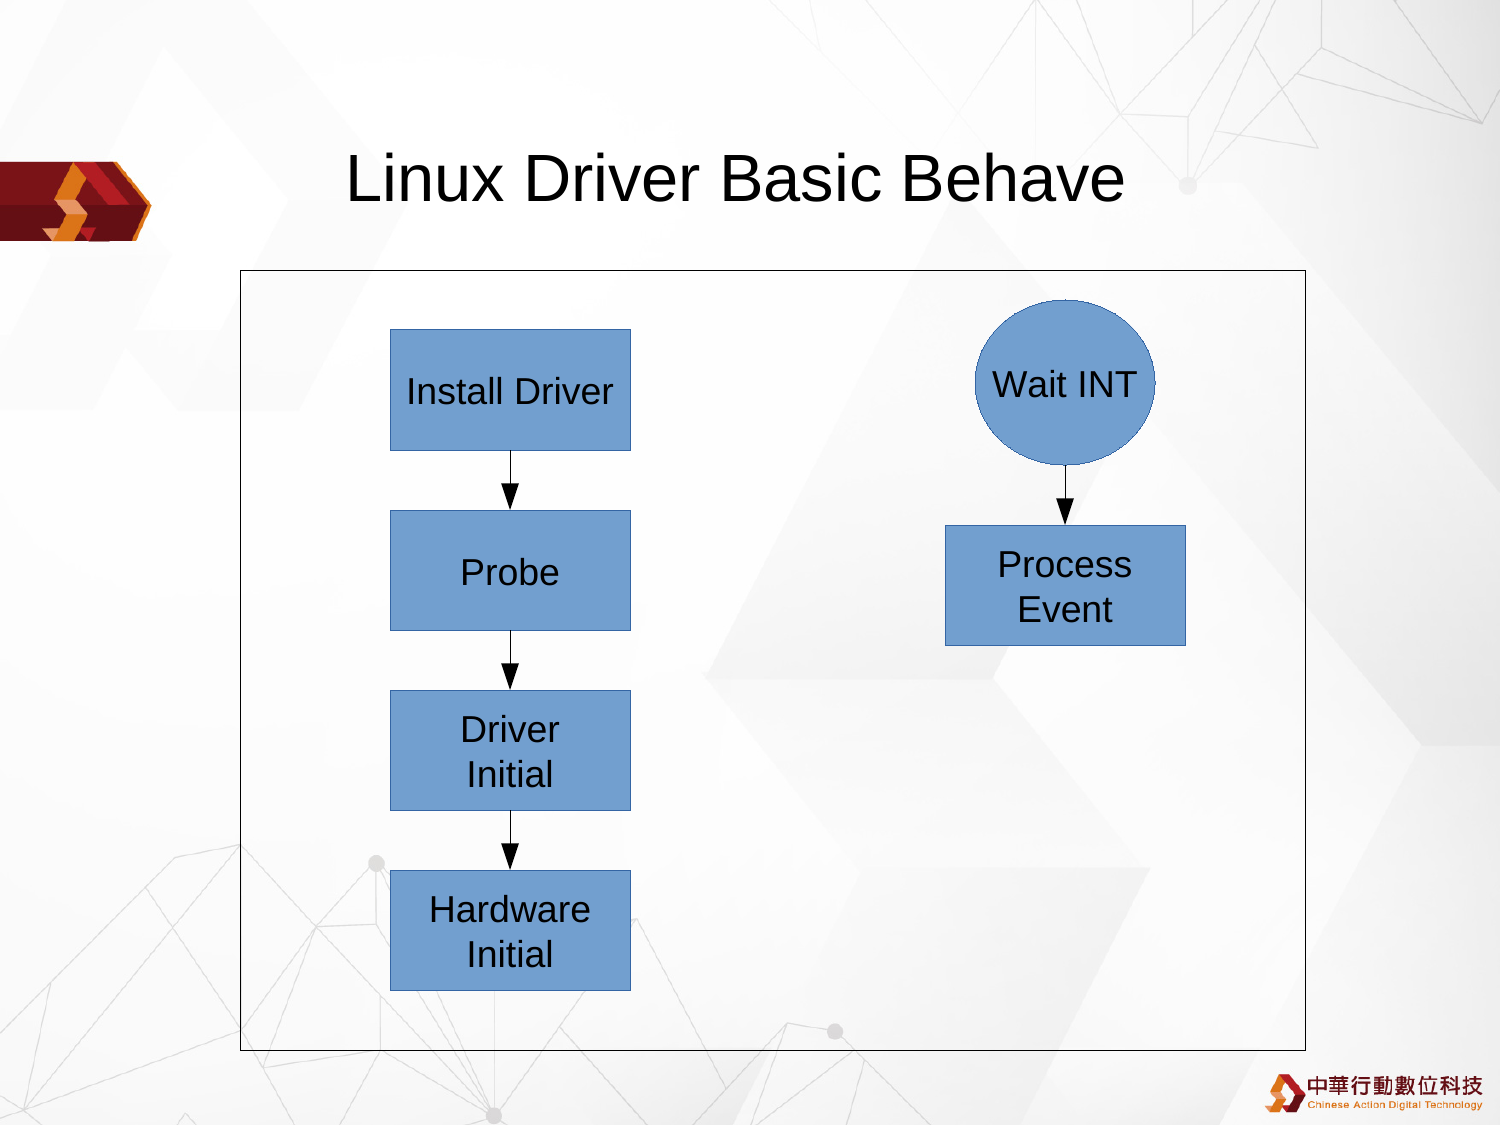

# Linux Driver Basic Behave
Wait INT
Install Driver
Probe
Process
Event
Driver
Initial
Hardware
Initial